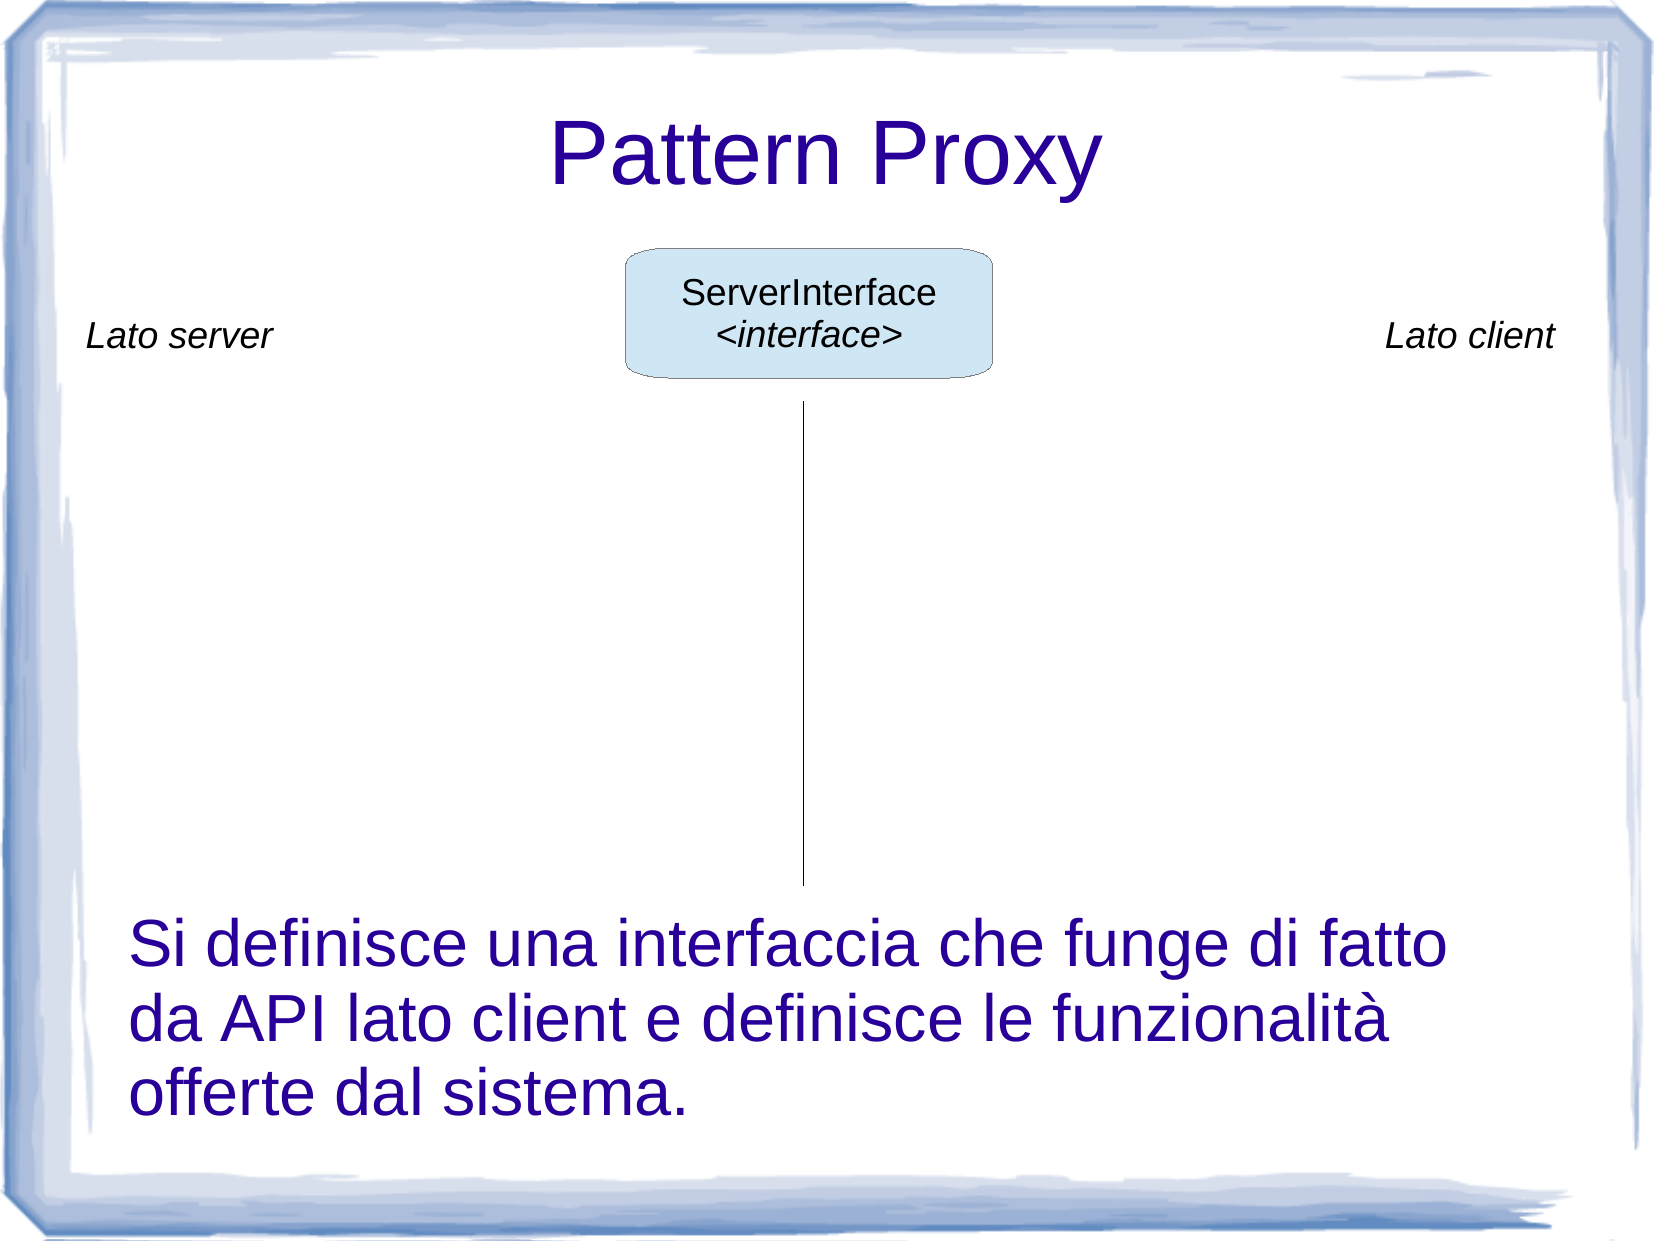

# Pattern Proxy
ServerInterface
<interface>
Lato server
Lato client
Si definisce una interfaccia che funge di fatto da API lato client e definisce le funzionalità offerte dal sistema.